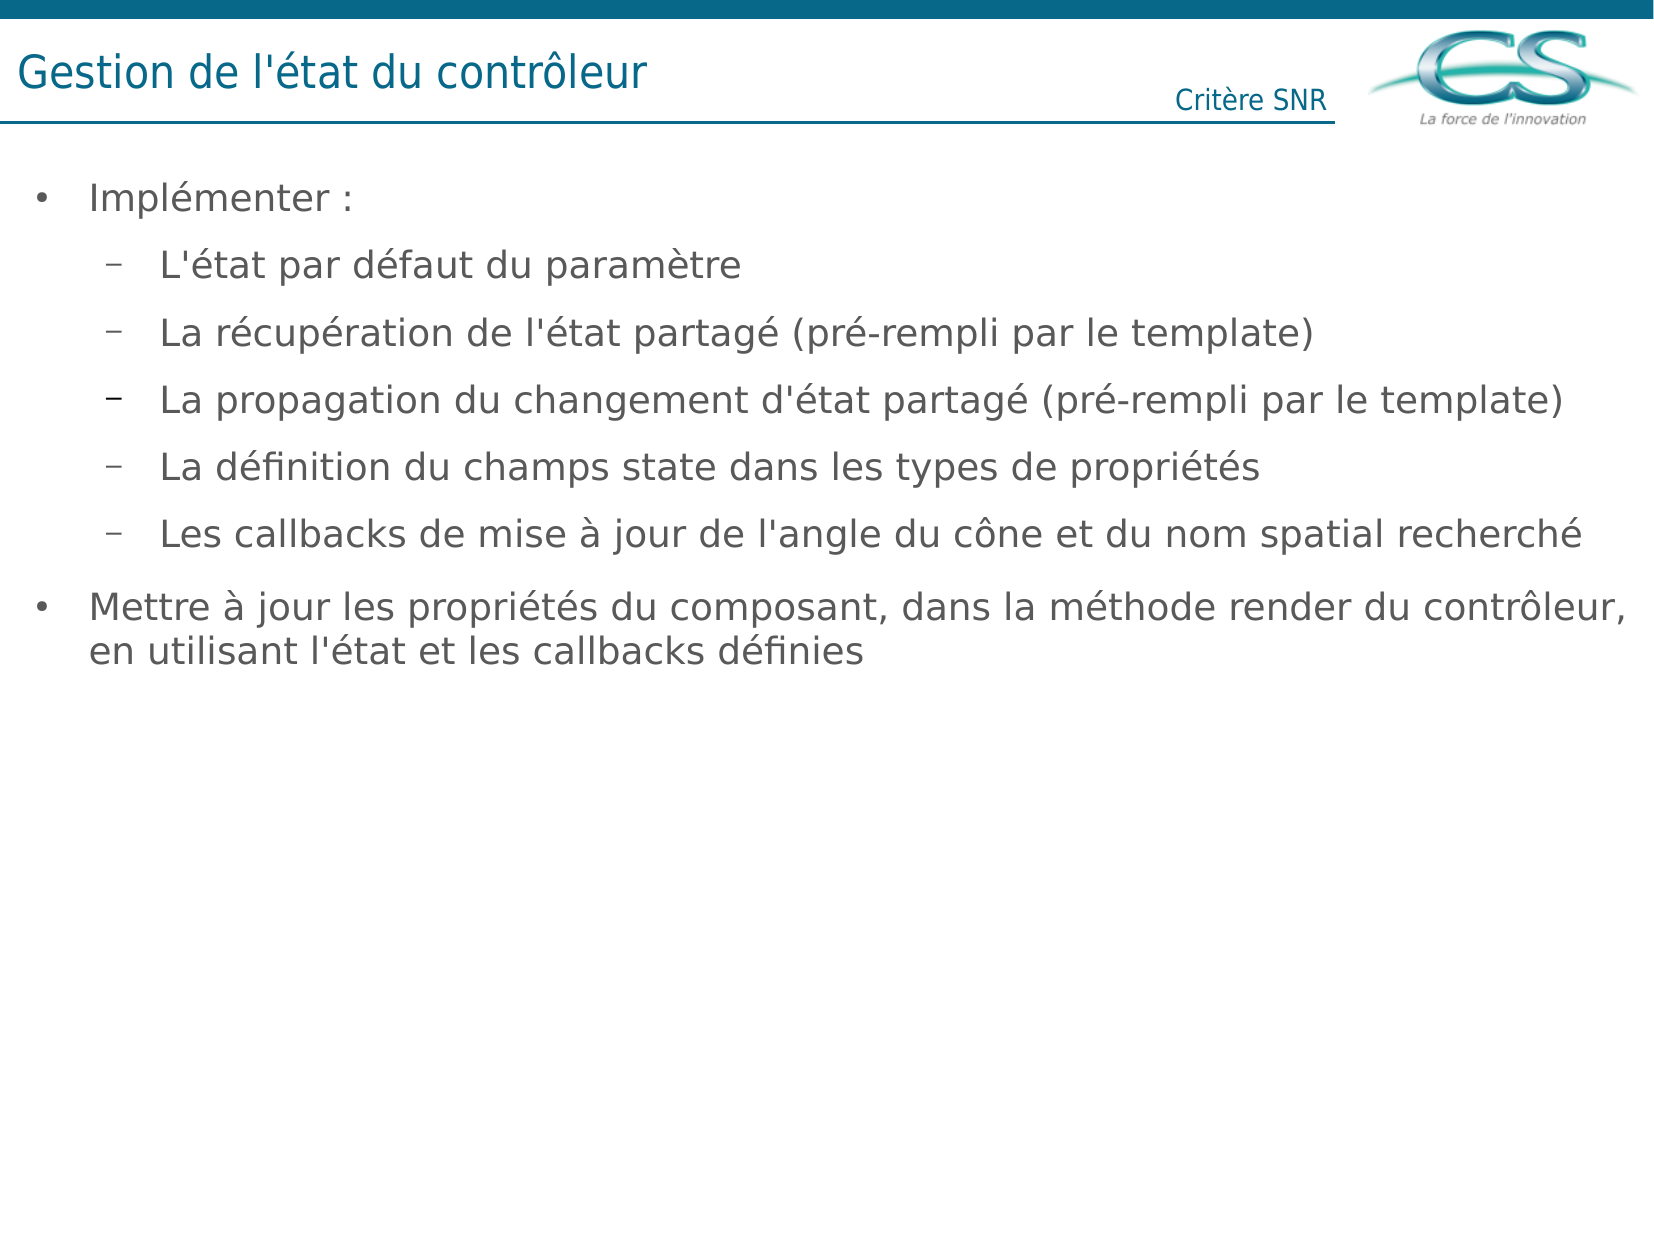

Gestion de l'état du contrôleur
Critère SNR
# Implémenter :
L'état par défaut du paramètre
La récupération de l'état partagé (pré-rempli par le template)
La propagation du changement d'état partagé (pré-rempli par le template)
La définition du champs state dans les types de propriétés
Les callbacks de mise à jour de l'angle du cône et du nom spatial recherché
Mettre à jour les propriétés du composant, dans la méthode render du contrôleur, en utilisant l'état et les callbacks définies